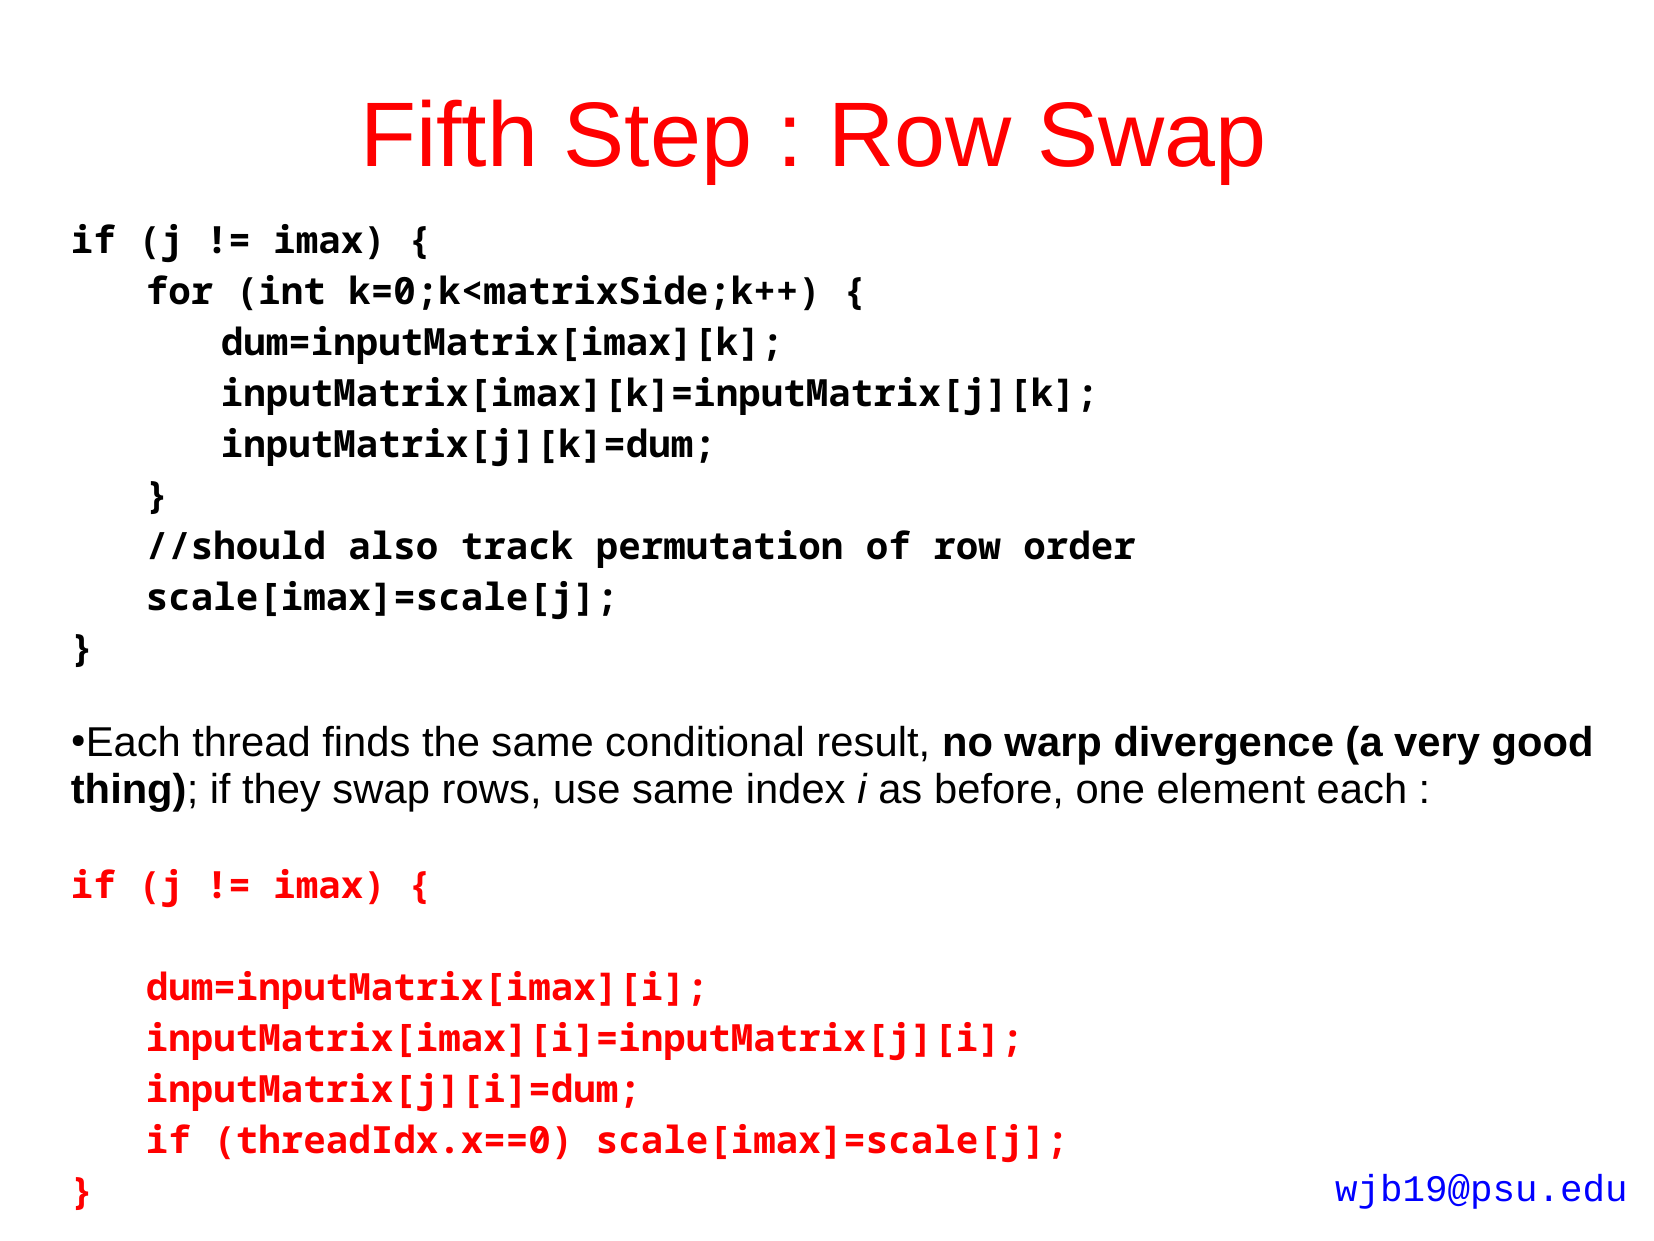

# Fifth Step : Row Swap
if (j != imax) {
	for (int k=0;k<matrixSide;k++) {
		dum=inputMatrix[imax][k];
		inputMatrix[imax][k]=inputMatrix[j][k];
 	inputMatrix[j][k]=dum;
	}
	//should also track permutation of row order
	scale[imax]=scale[j];
}
Each thread finds the same conditional result, no warp divergence (a very good thing); if they swap rows, use same index i as before, one element each :
if (j != imax) {
	dum=inputMatrix[imax][i];
	inputMatrix[imax][i]=inputMatrix[j][i];
 	inputMatrix[j][i]=dum;
	if (threadIdx.x==0) scale[imax]=scale[j];
}
wjb19@psu.edu